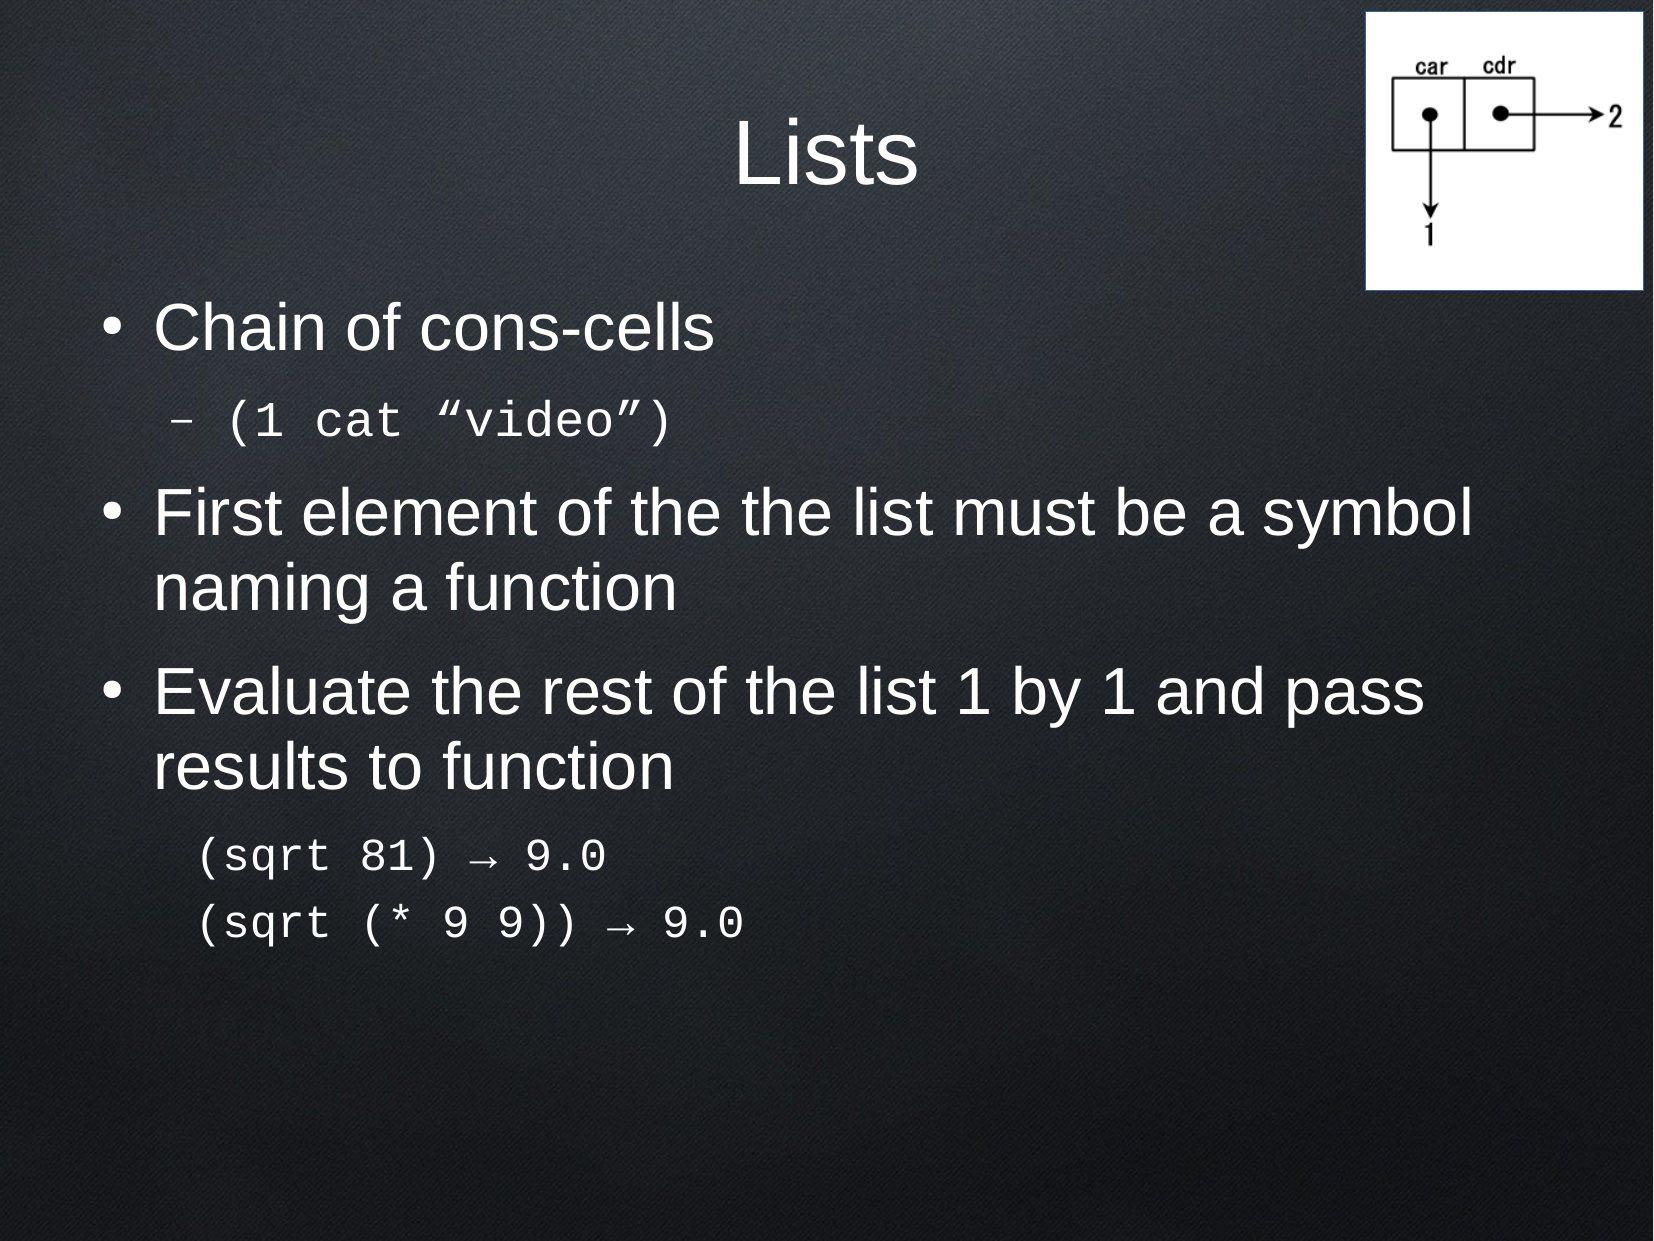

# Lists
Chain of cons-cells
(1 cat “video”)
First element of the the list must be a symbol naming a function
Evaluate the rest of the list 1 by 1 and pass results to function
(sqrt 81) → 9.0
(sqrt (* 9 9)) → 9.0